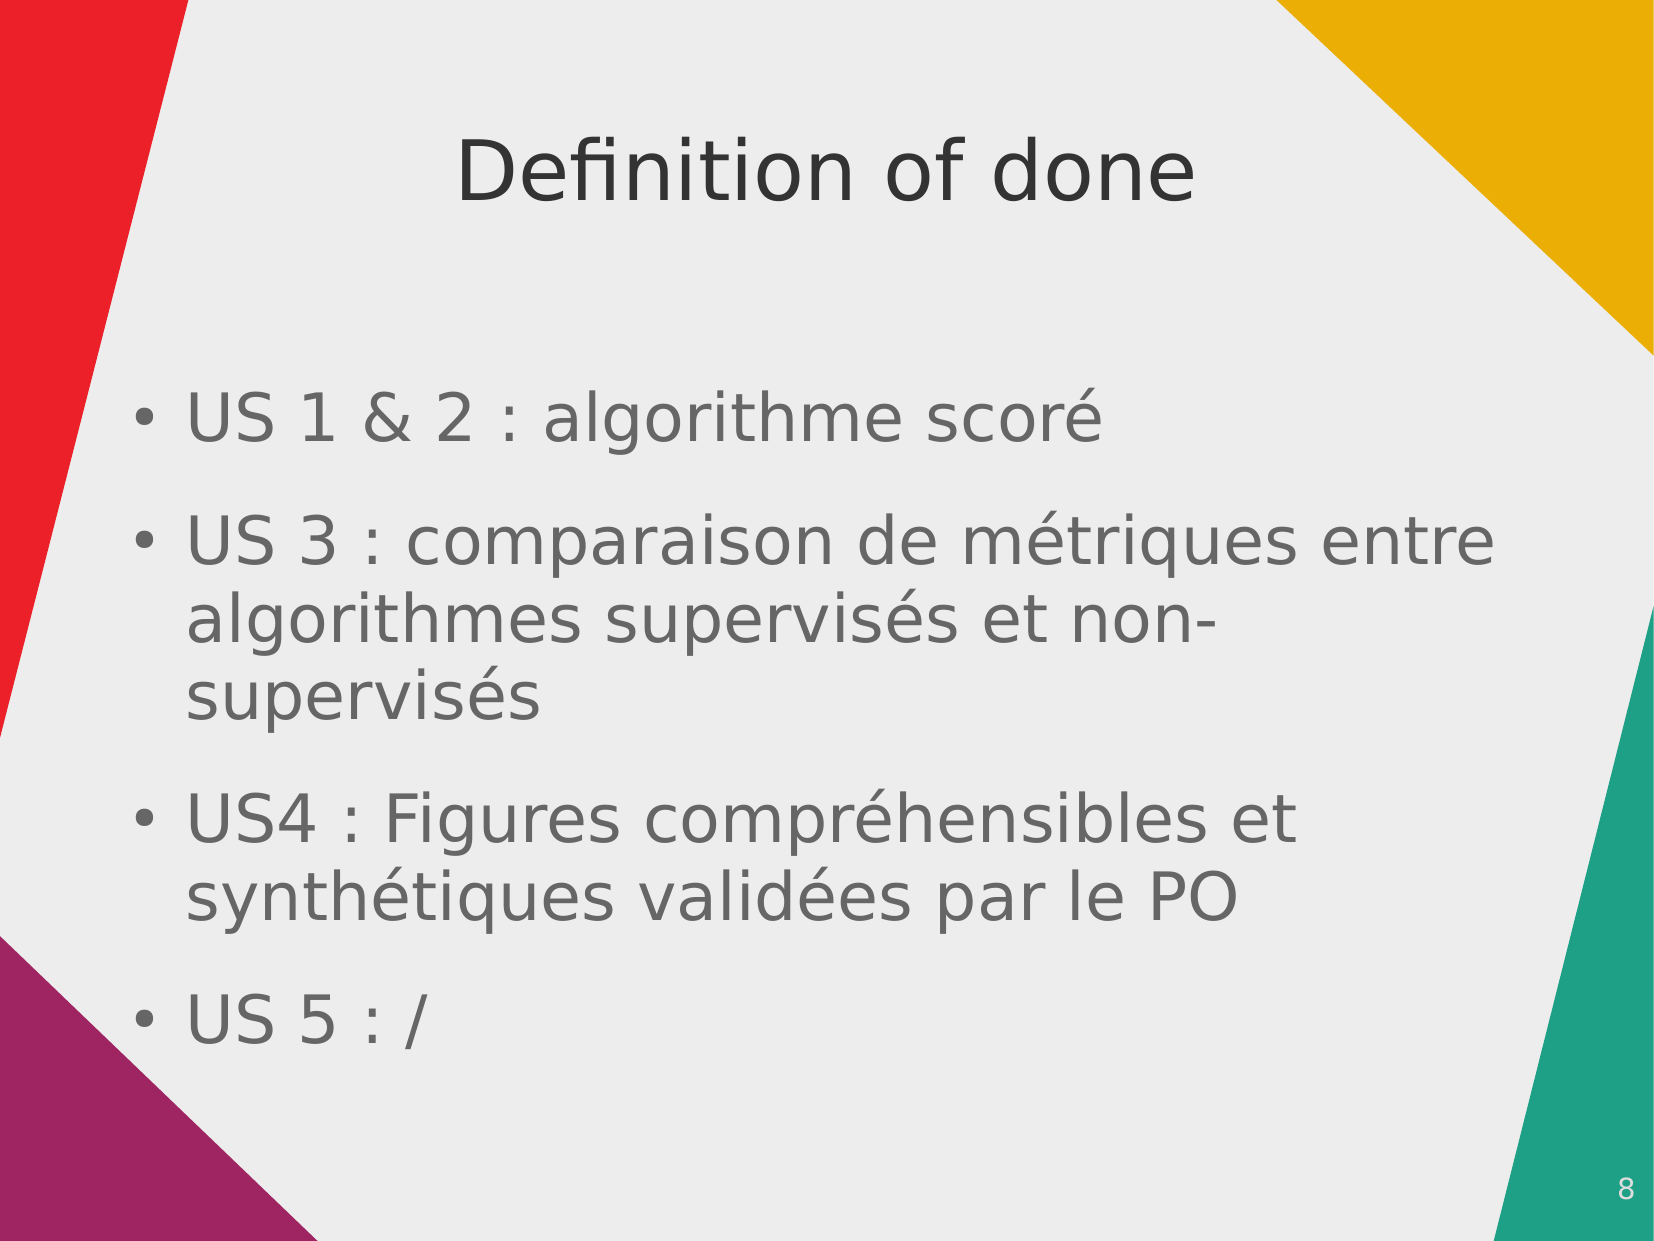

# Definition of done
US 1 & 2 : algorithme scoré
US 3 : comparaison de métriques entre algorithmes supervisés et non-supervisés
US4 : Figures compréhensibles et synthétiques validées par le PO
US 5 : /
8